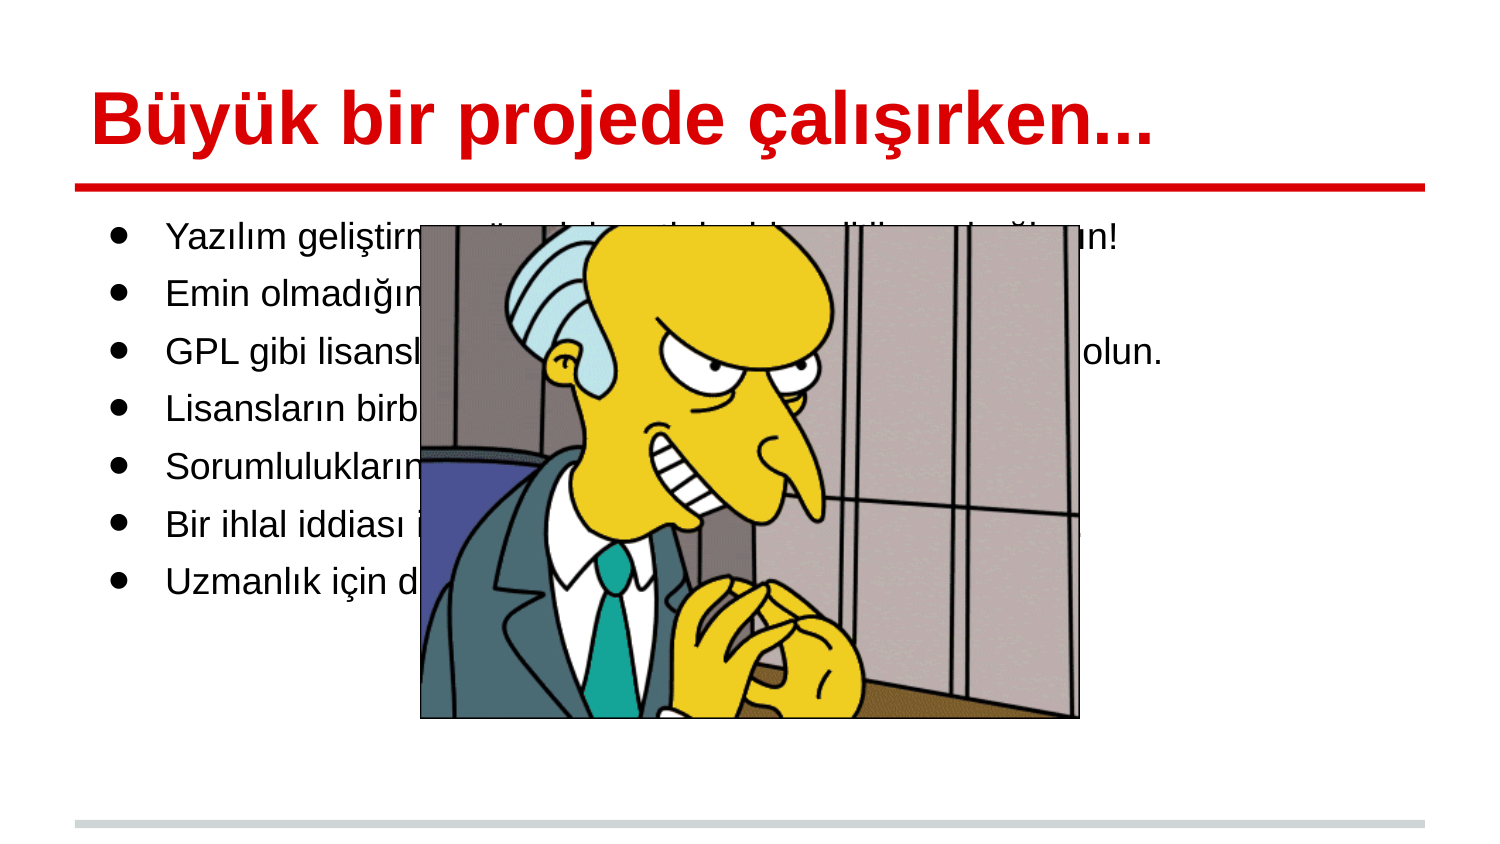

# Büyük bir projede çalışırken...
Yazılım geliştirme sürecini mutlaka bir politikaya bağlayın!
Emin olmadığınız yerde en tutucu çözümü tercih edin.
GPL gibi lisansları doğru şekilde kullandığınızdan emin olun.
Lisansların birbirleriyle olan uyumluluğunu kontrol edin.
Sorumluluklarınızı yerine getirin!
Bir ihlal iddiası ile karşılaştığınızda iş birliğine açık olun.
Uzmanlık için danışmanlık almaktan kaçınmayın!